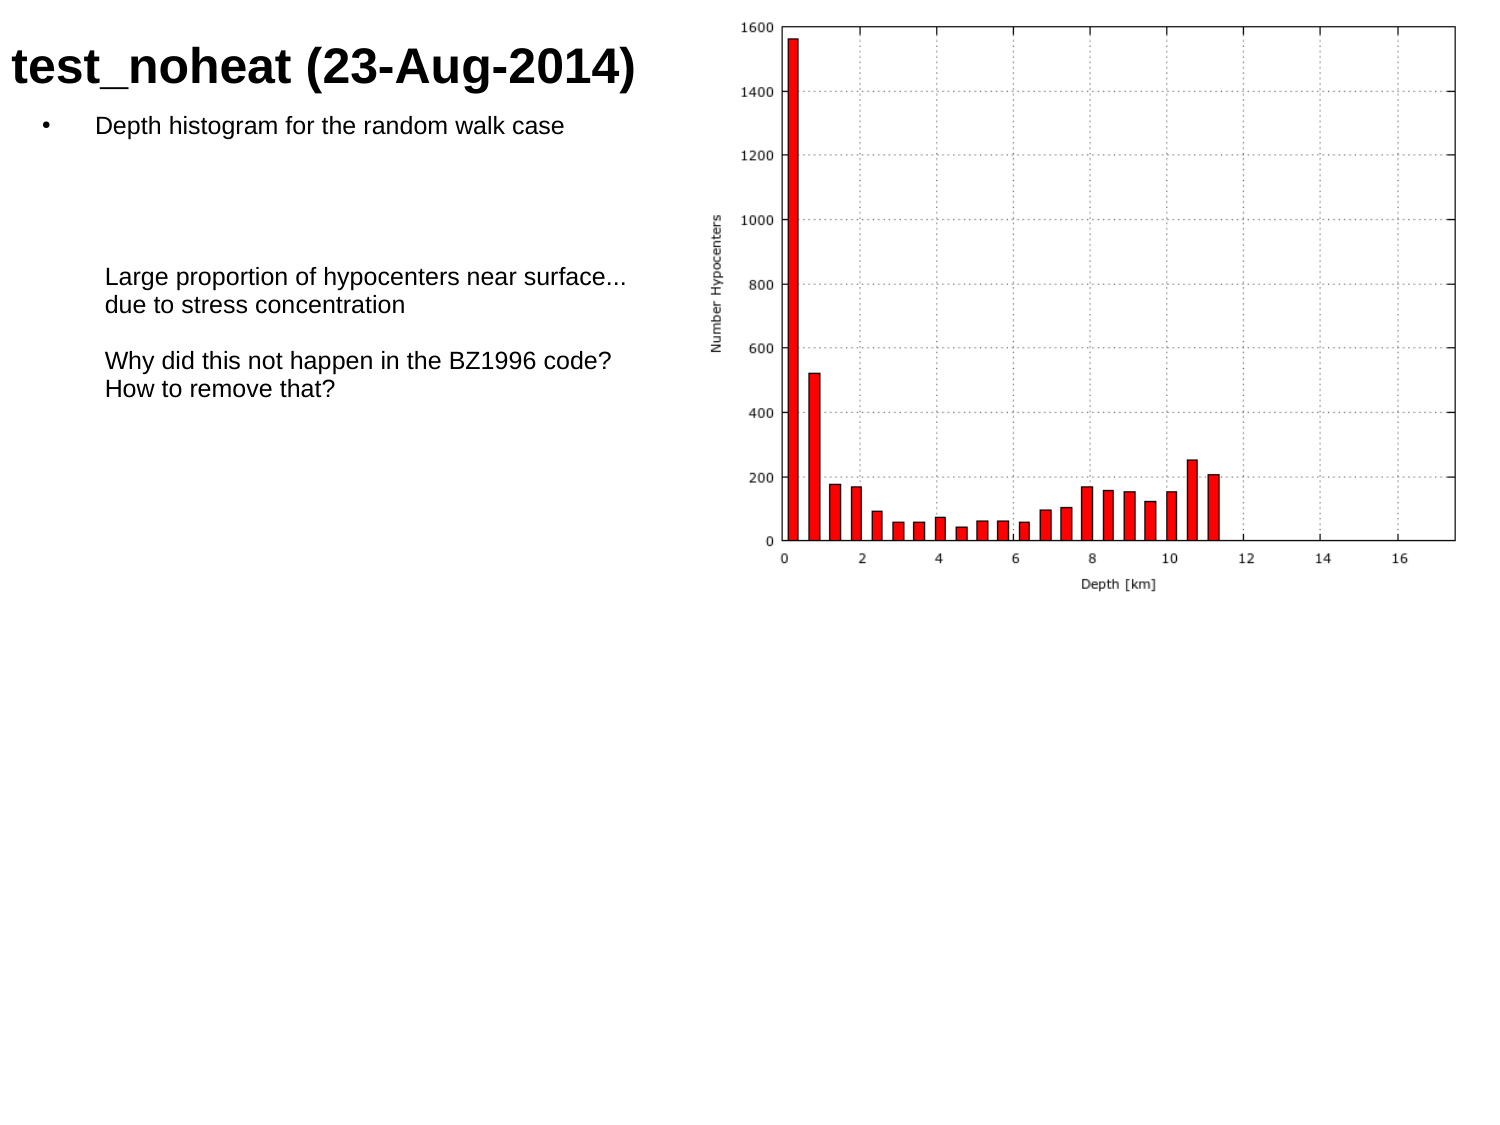

# test_noheat (23-Aug-2014)
Depth histogram for the random walk case
Large proportion of hypocenters near surface... due to stress concentration
Why did this not happen in the BZ1996 code?
How to remove that?